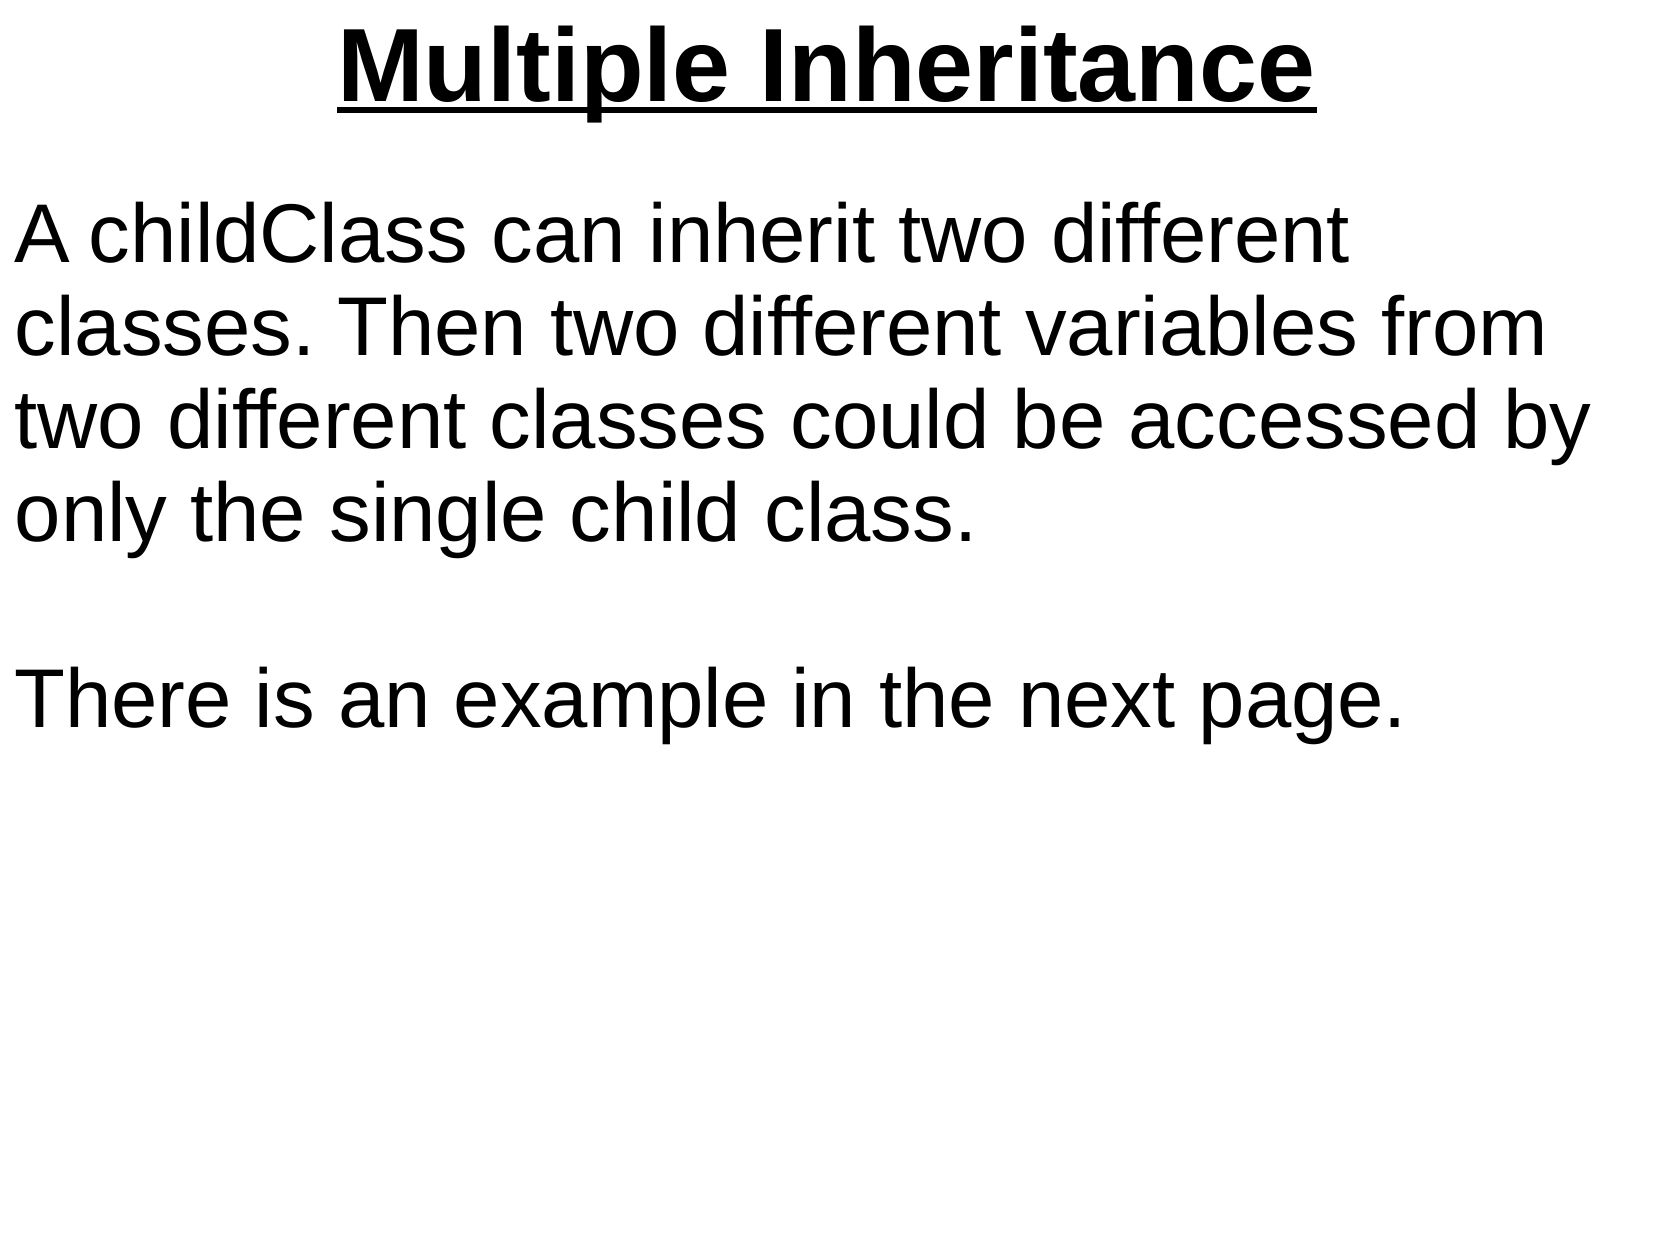

Multiple Inheritance
A childClass can inherit two different classes. Then two different variables from two different classes could be accessed by only the single child class.
There is an example in the next page.